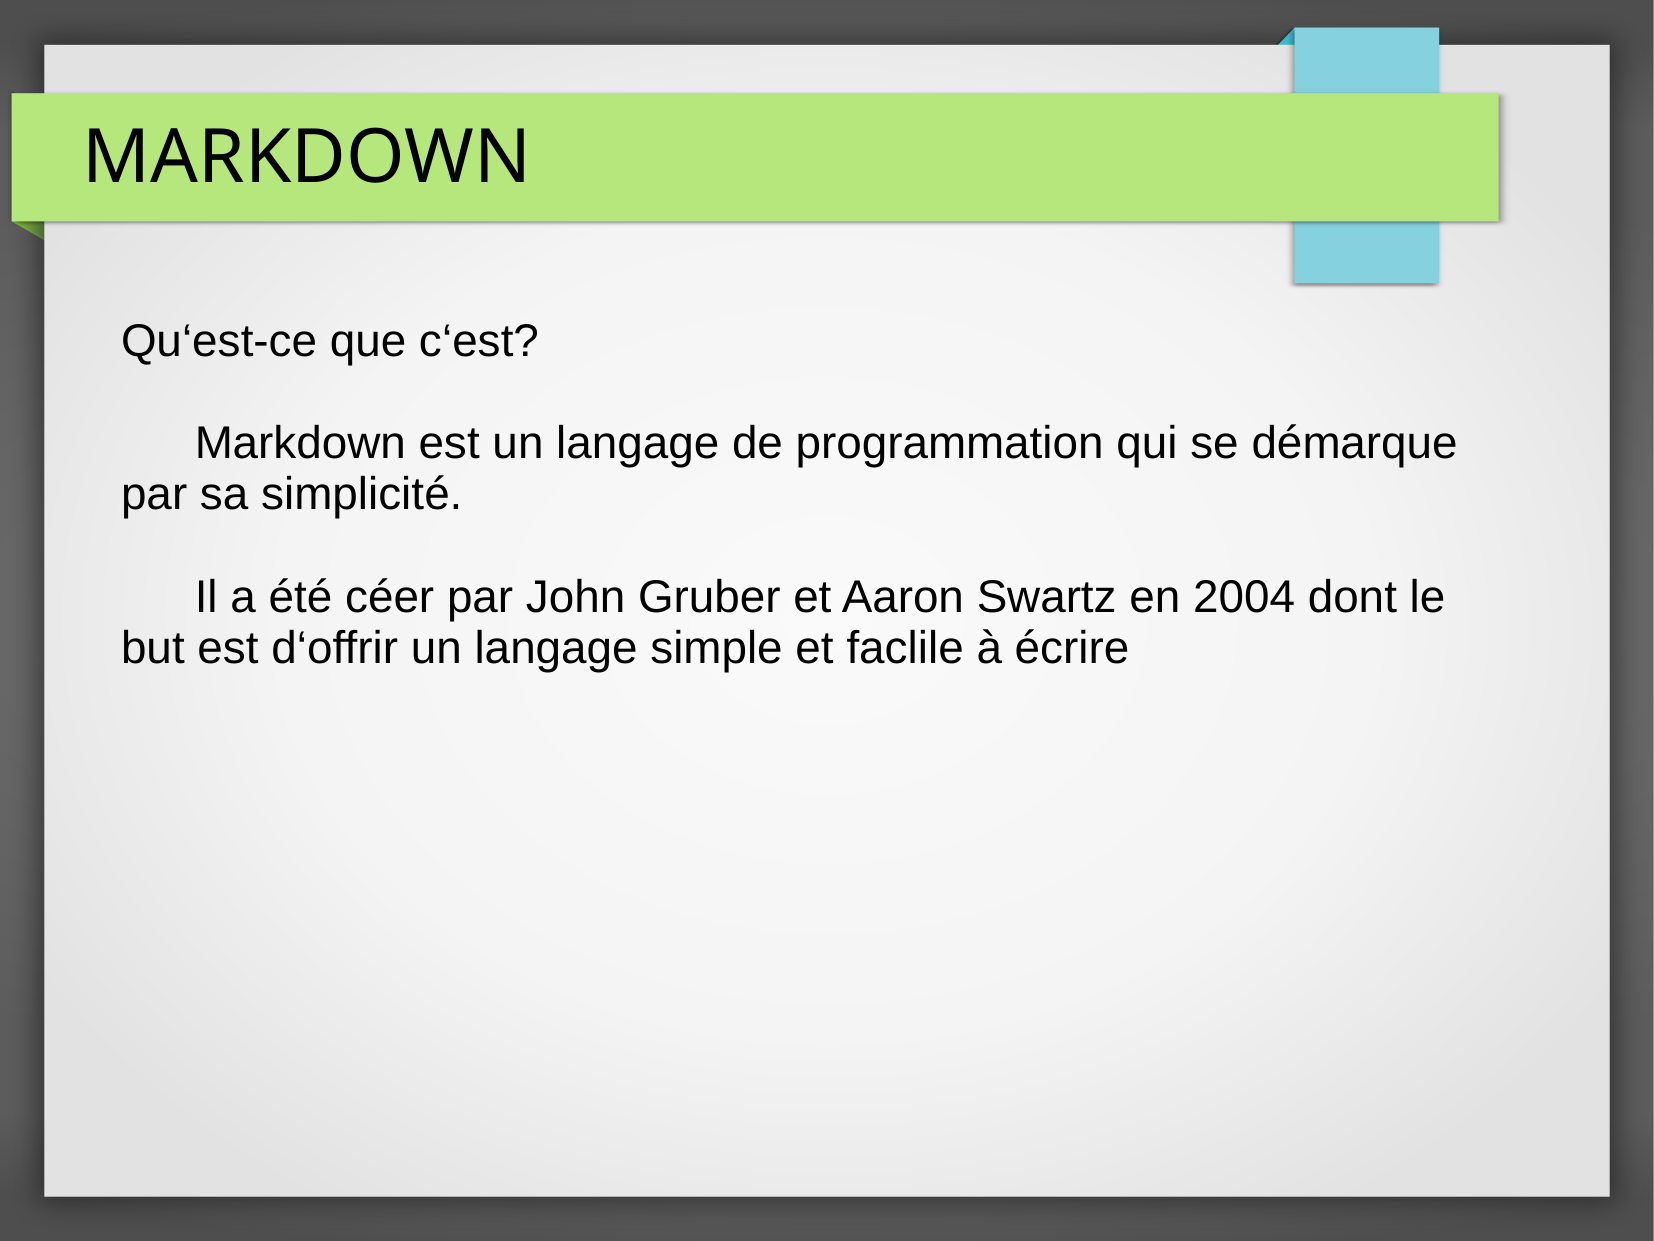

# MARKDOWN
Qu‘est-ce que c‘est?
	Markdown est un langage de programmation qui se démarque par sa simplicité.
	Il a été céer par John Gruber et Aaron Swartz en 2004 dont le but est d‘offrir un langage simple et faclile à écrire